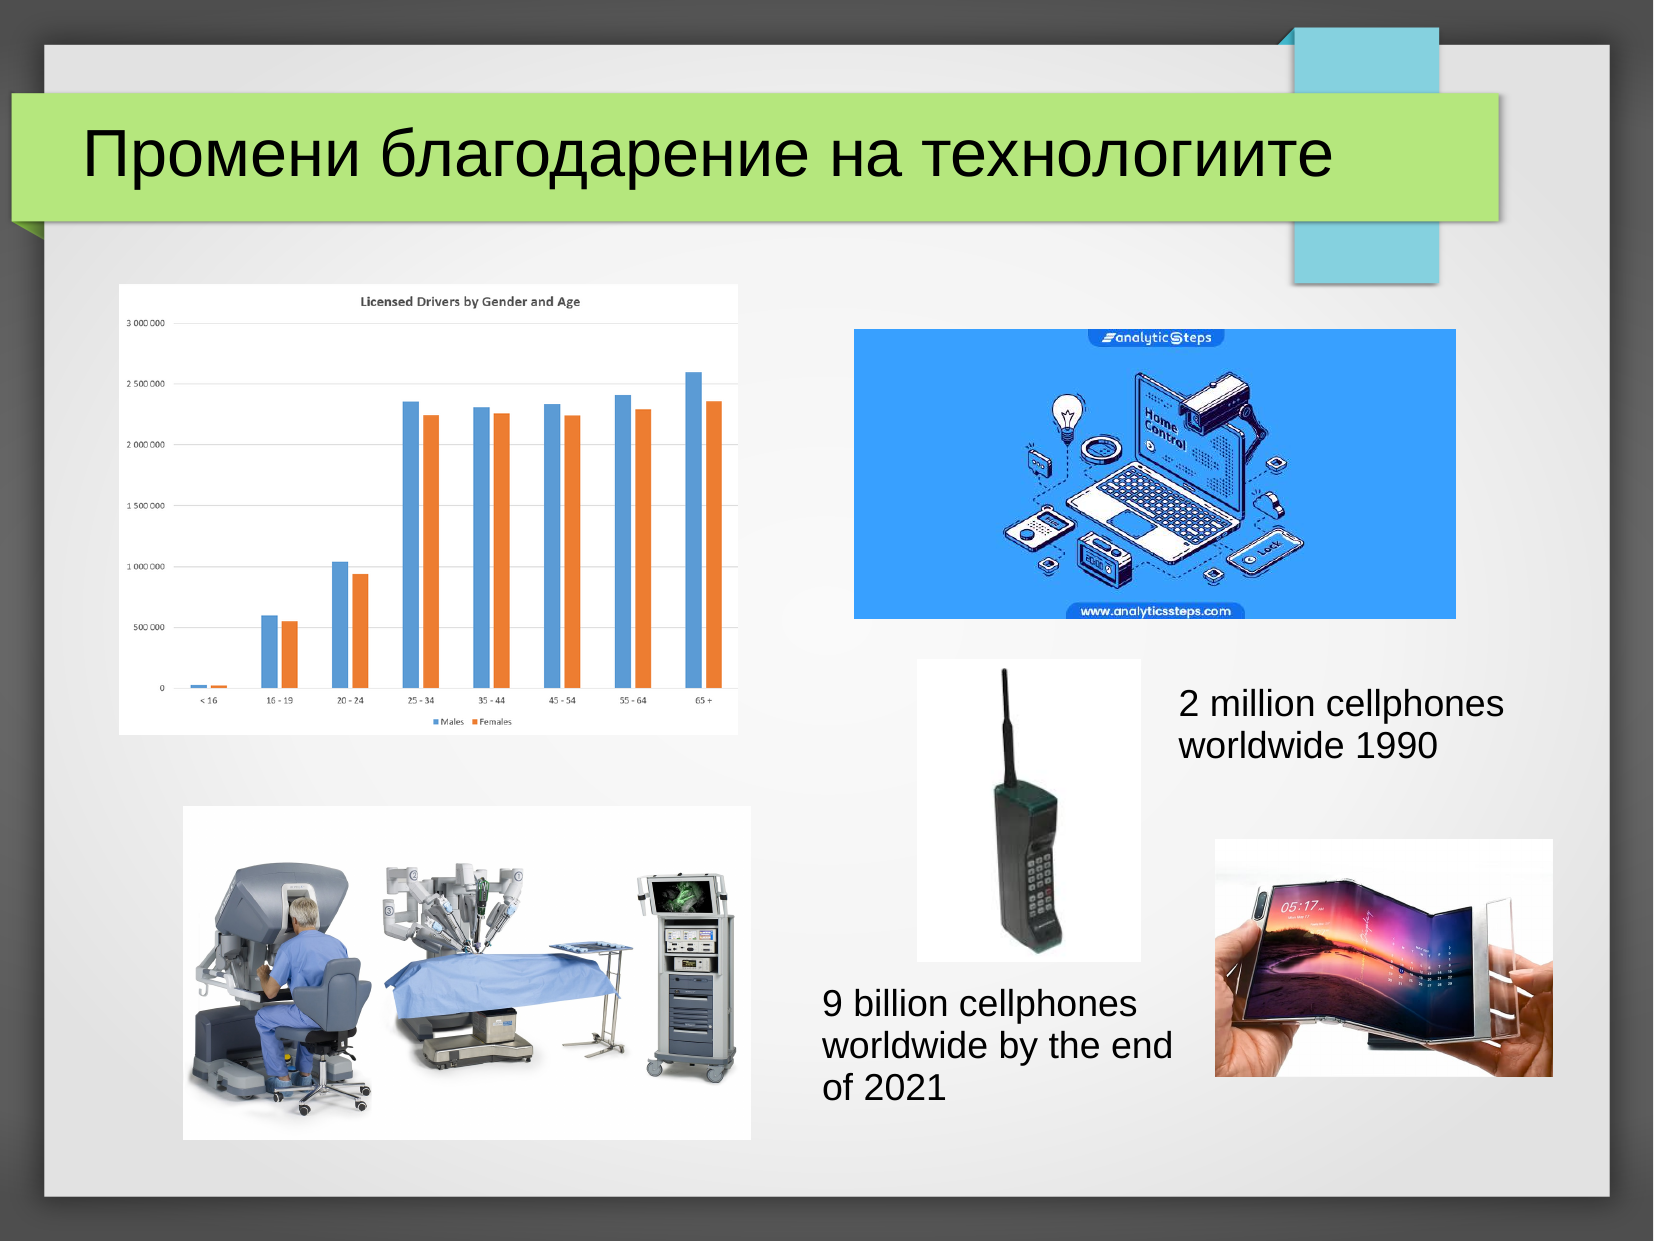

# Промени благодарение на технологиите
2 million cellphones
worldwide 1990
9 billion cellphones
worldwide by the end
of 2021